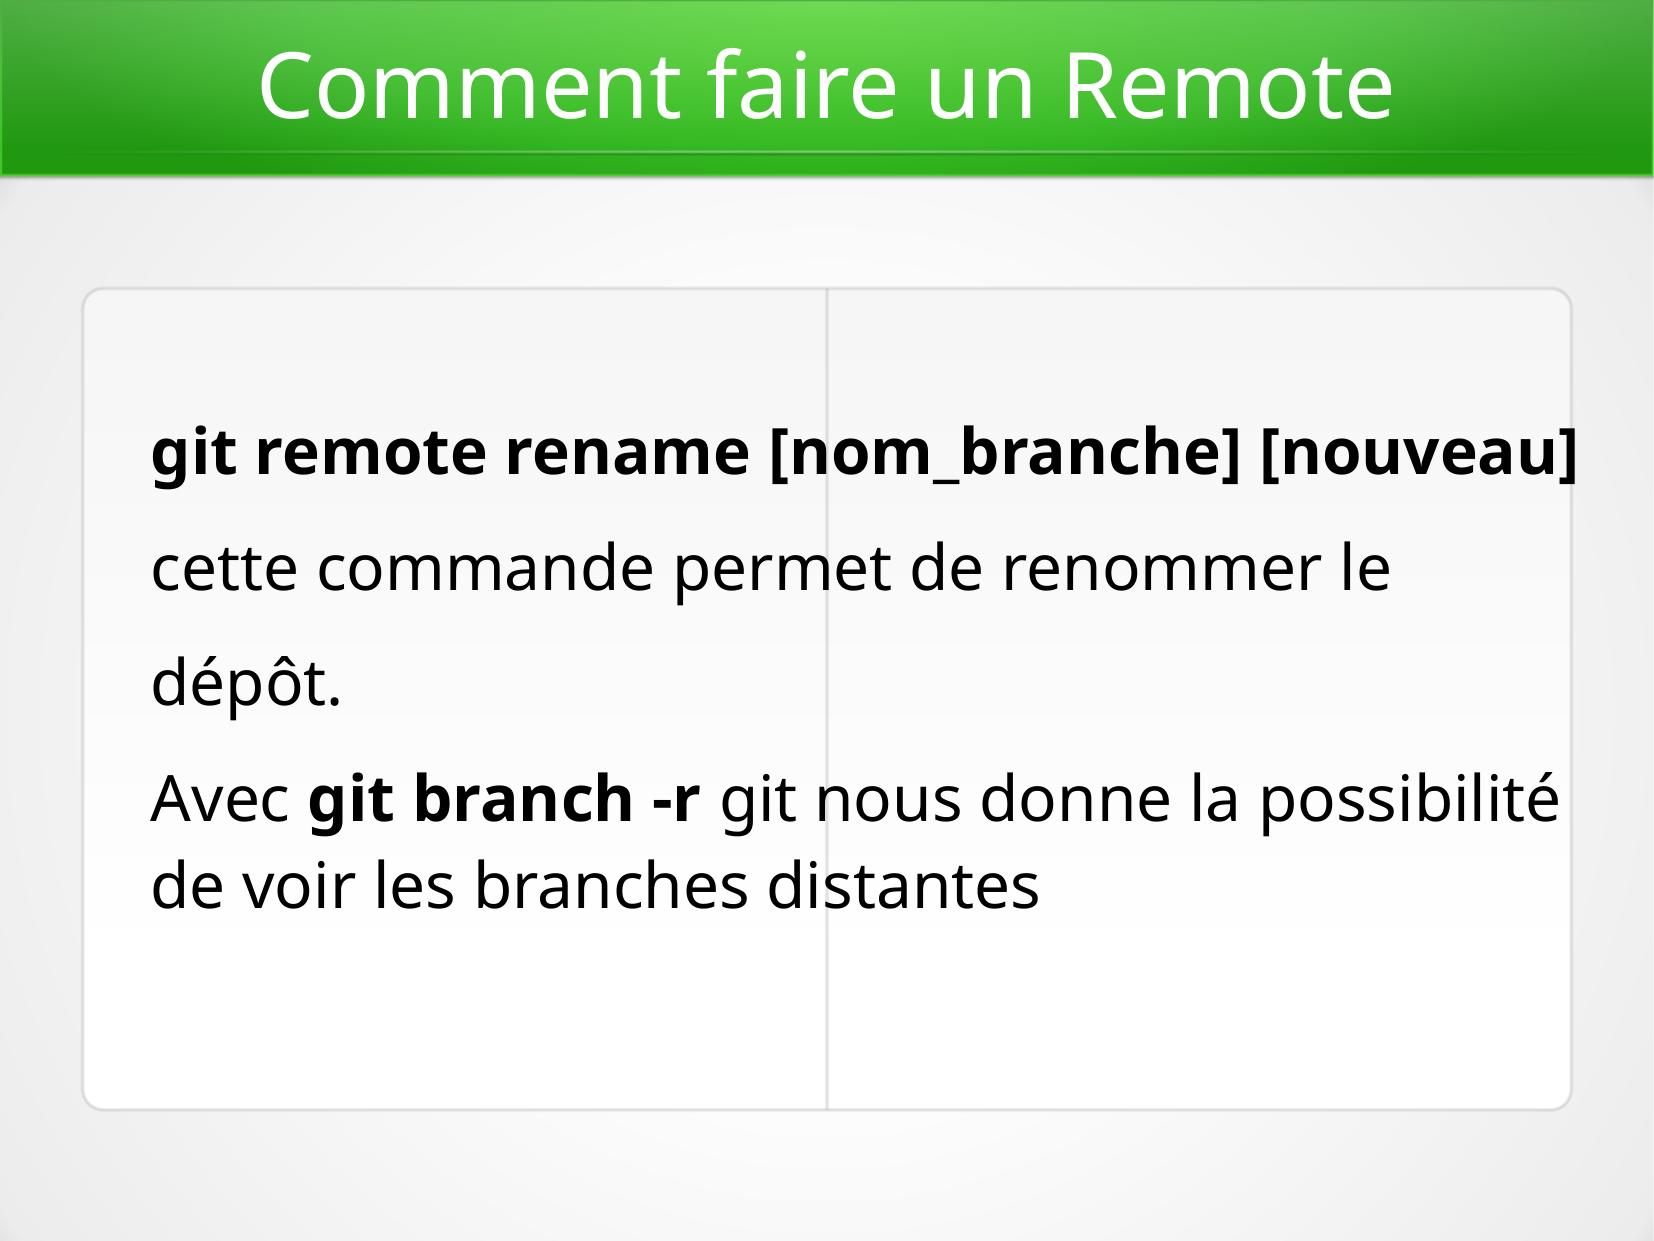

# Comment faire un Remote
git remote rename [nom_branche] [nouveau]
cette commande permet de renommer le
dépôt.
Avec git branch -r git nous donne la possibilité de voir les branches distantes